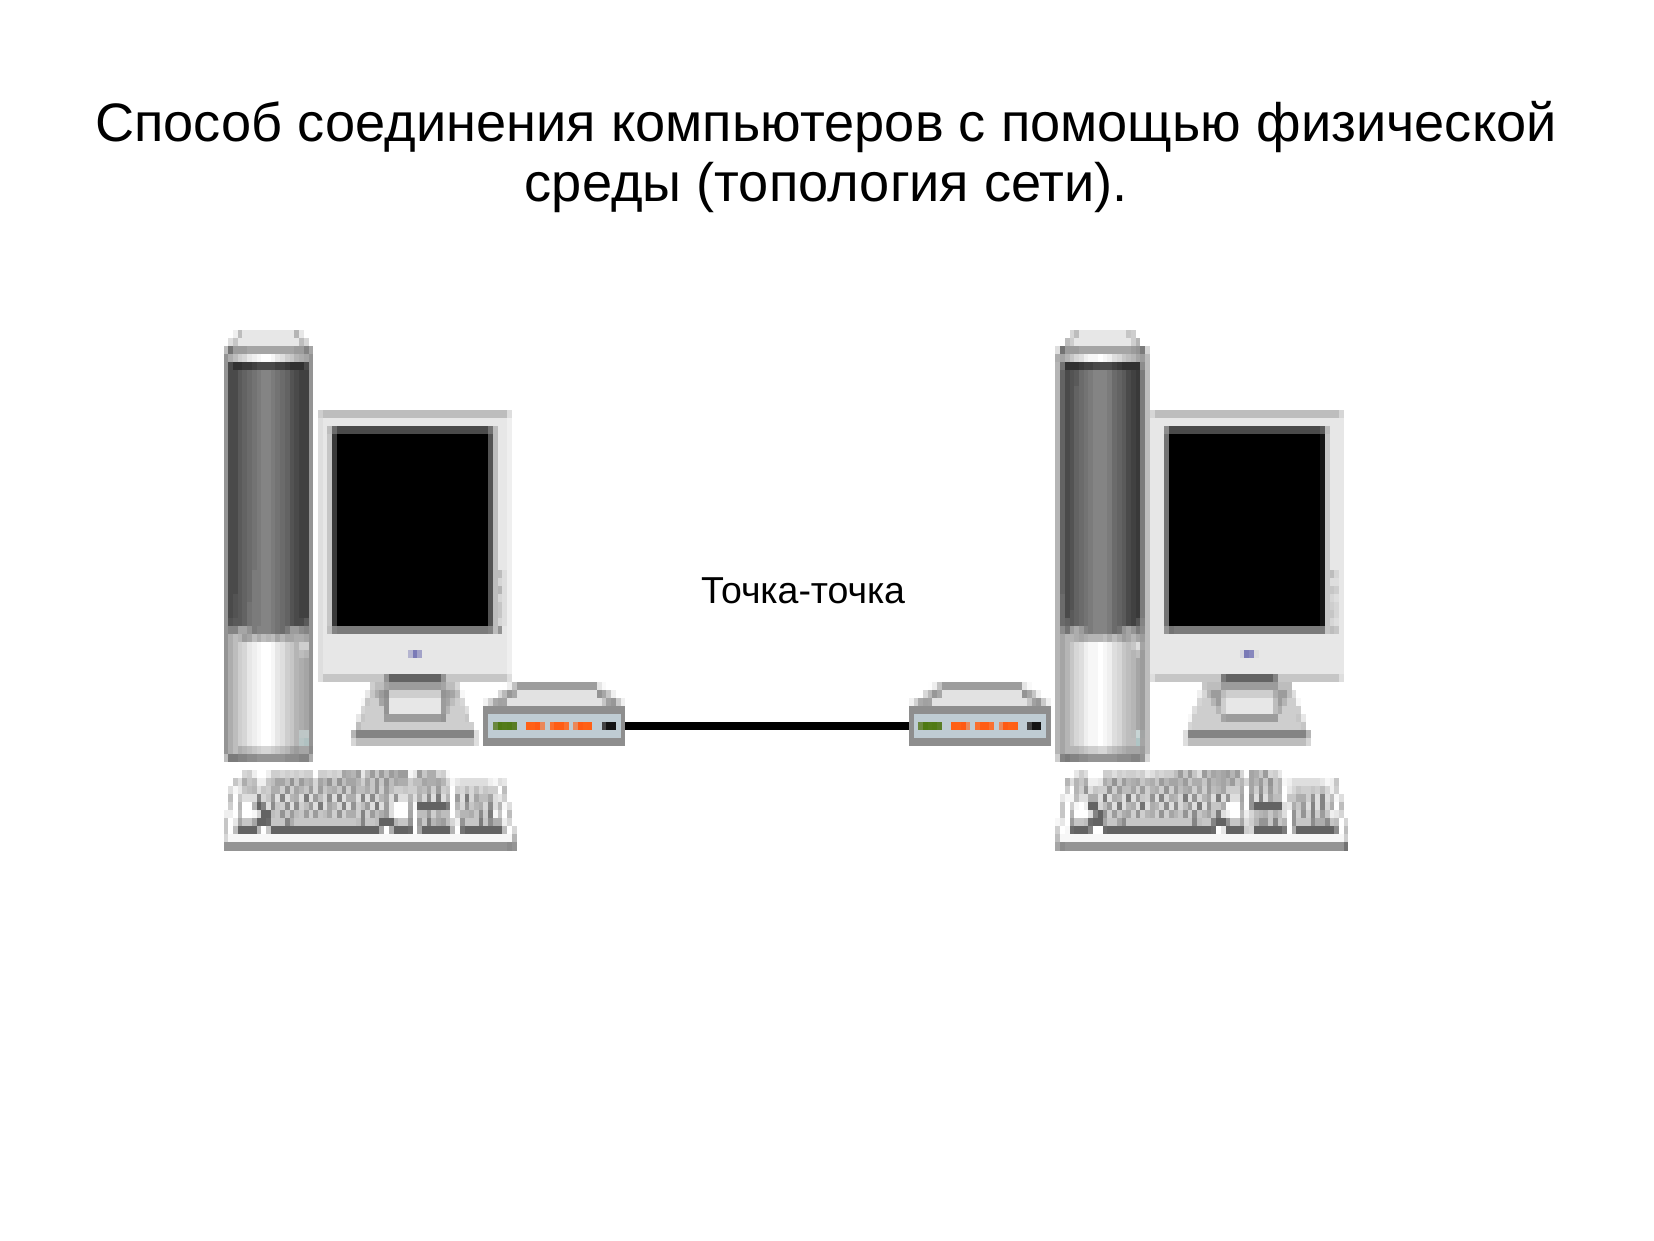

# Способ соединения компьютеров с помощью физической среды (топология сети).